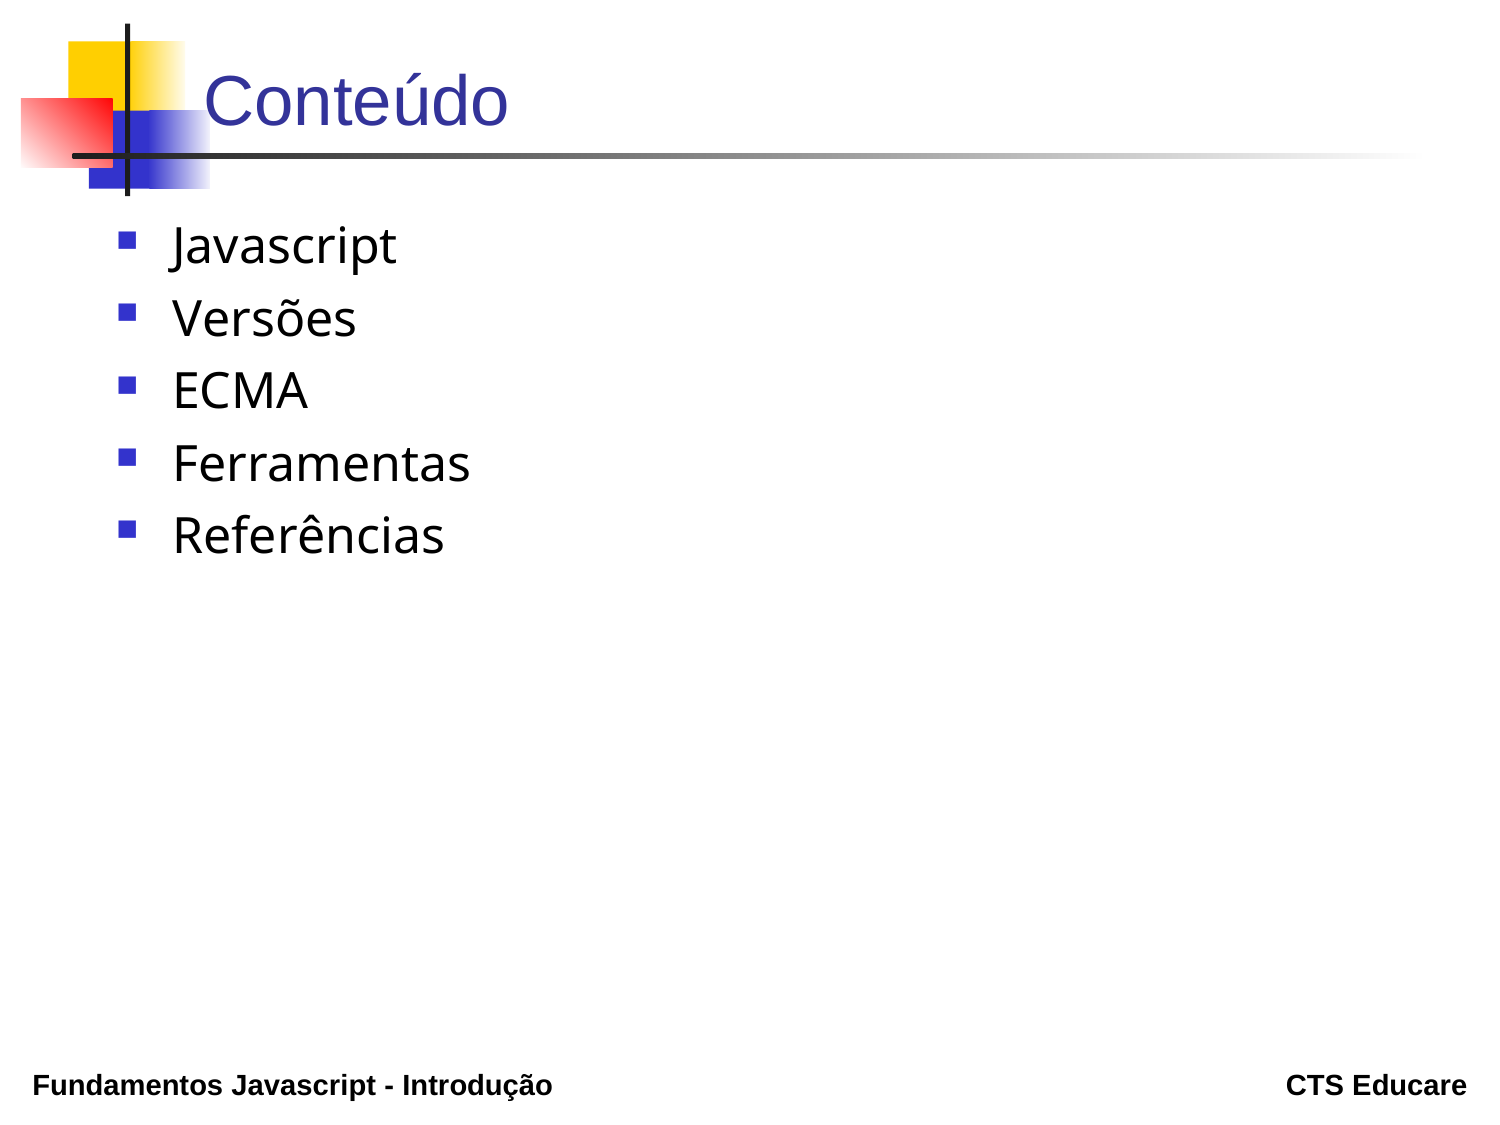

# Conteúdo
Javascript
Versões
ECMA
Ferramentas
Referências